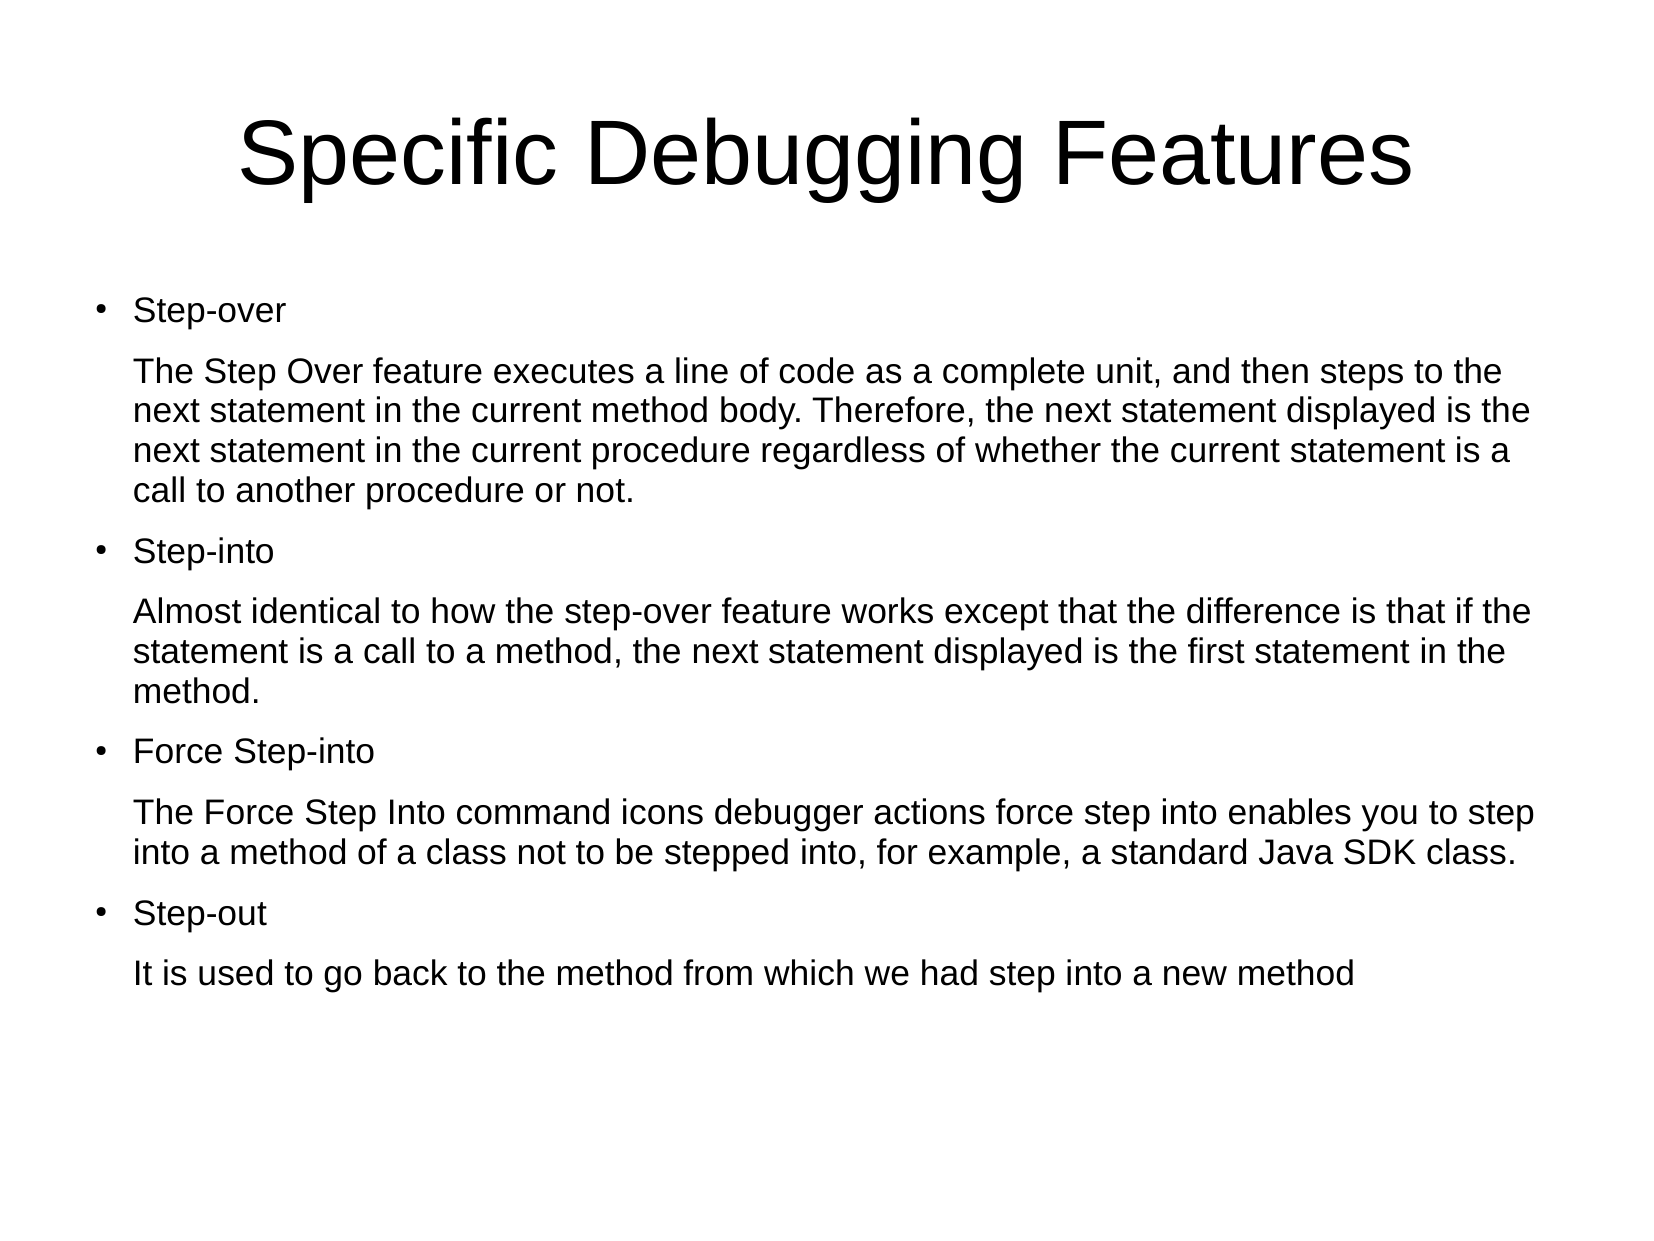

# Specific Debugging Features
Step-over
The Step Over feature executes a line of code as a complete unit, and then steps to the next statement in the current method body. Therefore, the next statement displayed is the next statement in the current procedure regardless of whether the current statement is a call to another procedure or not.
Step-into
Almost identical to how the step-over feature works except that the difference is that if the statement is a call to a method, the next statement displayed is the first statement in the method.
Force Step-into
The Force Step Into command icons debugger actions force step into enables you to step into a method of a class not to be stepped into, for example, a standard Java SDK class.
Step-out
It is used to go back to the method from which we had step into a new method